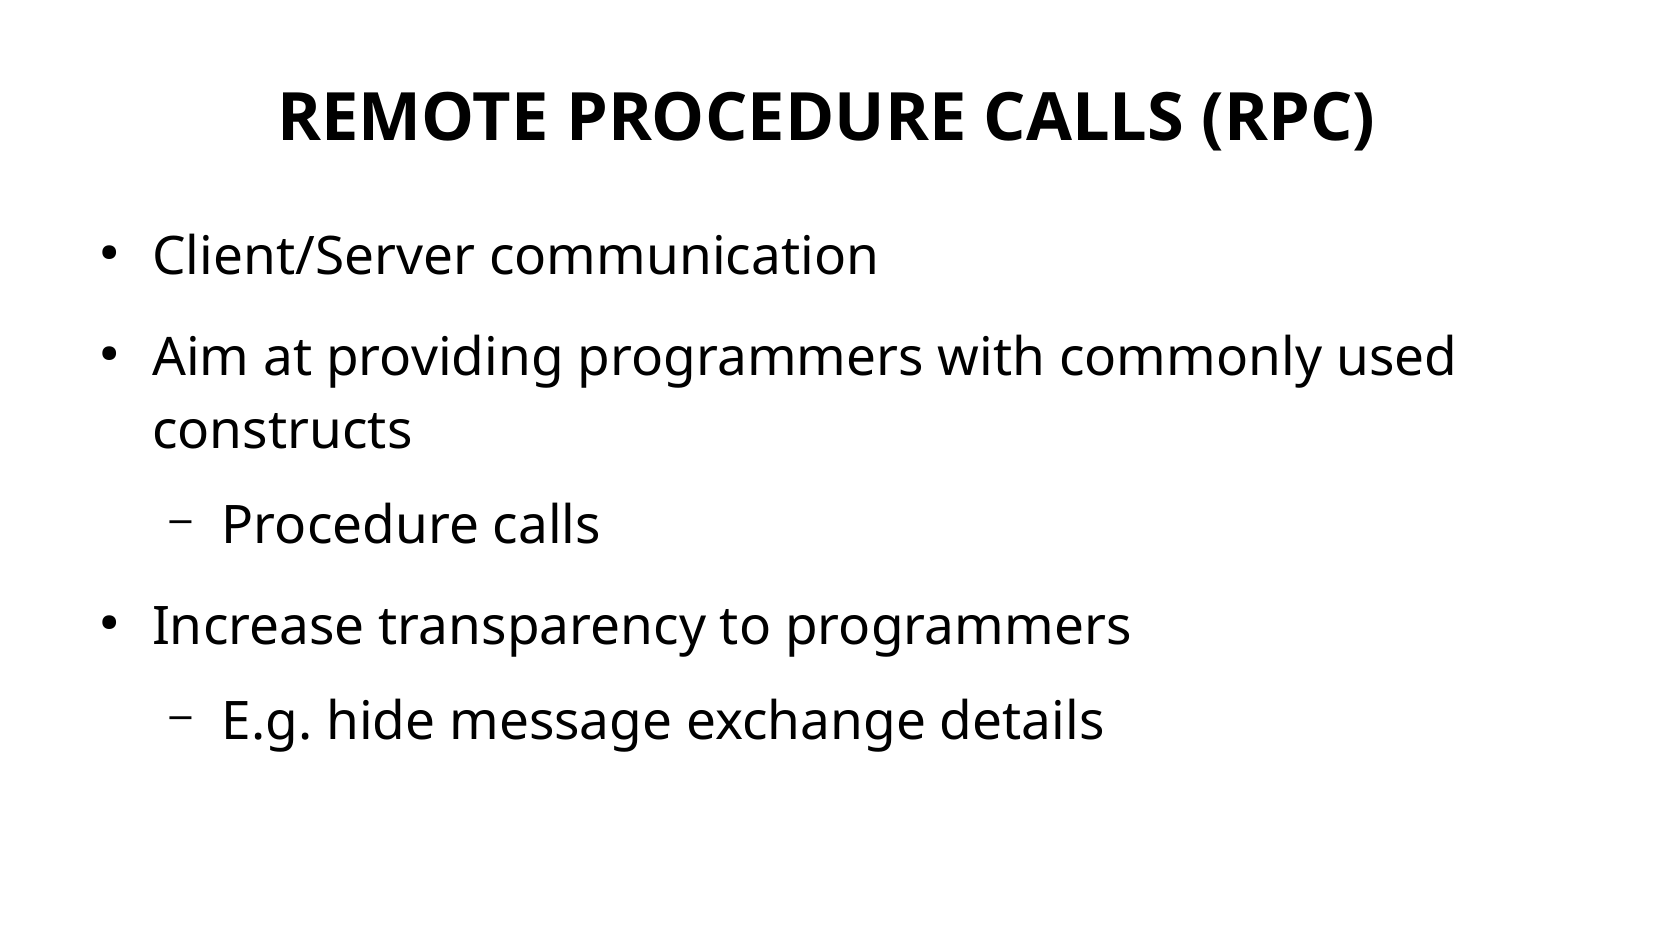

# REMOTE PROCEDURE CALLS (RPC)
Client/Server communication
Aim at providing programmers with commonly used constructs
Procedure calls
Increase transparency to programmers
E.g. hide message exchange details